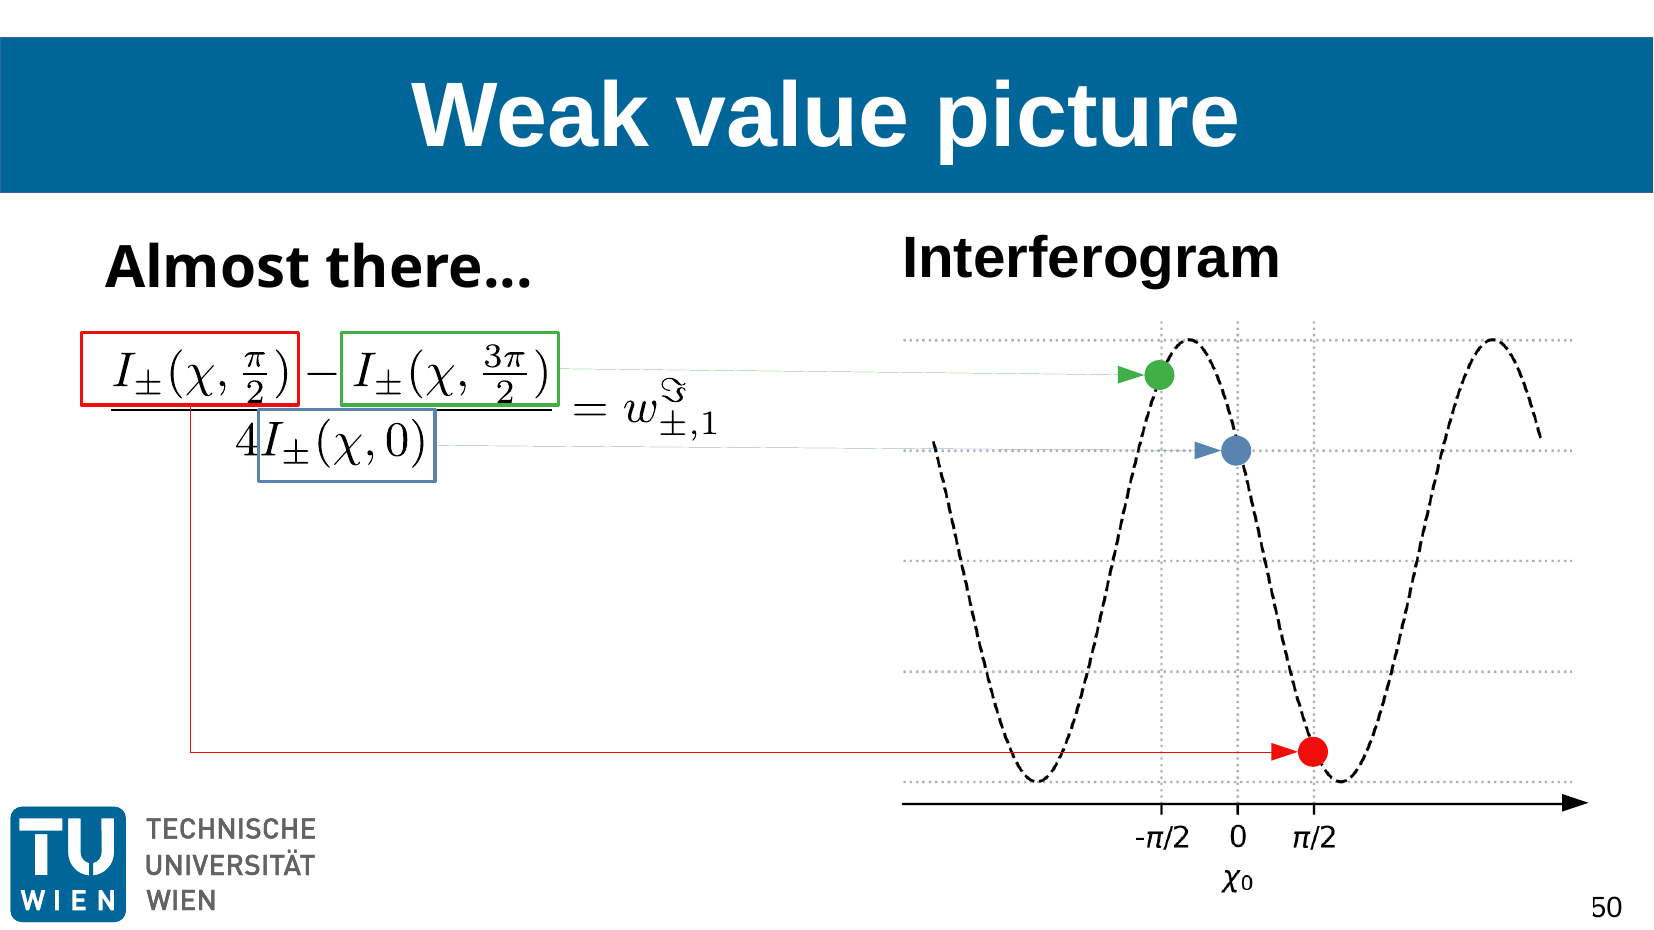

Weak value picture
Almost there...
# Interferogram